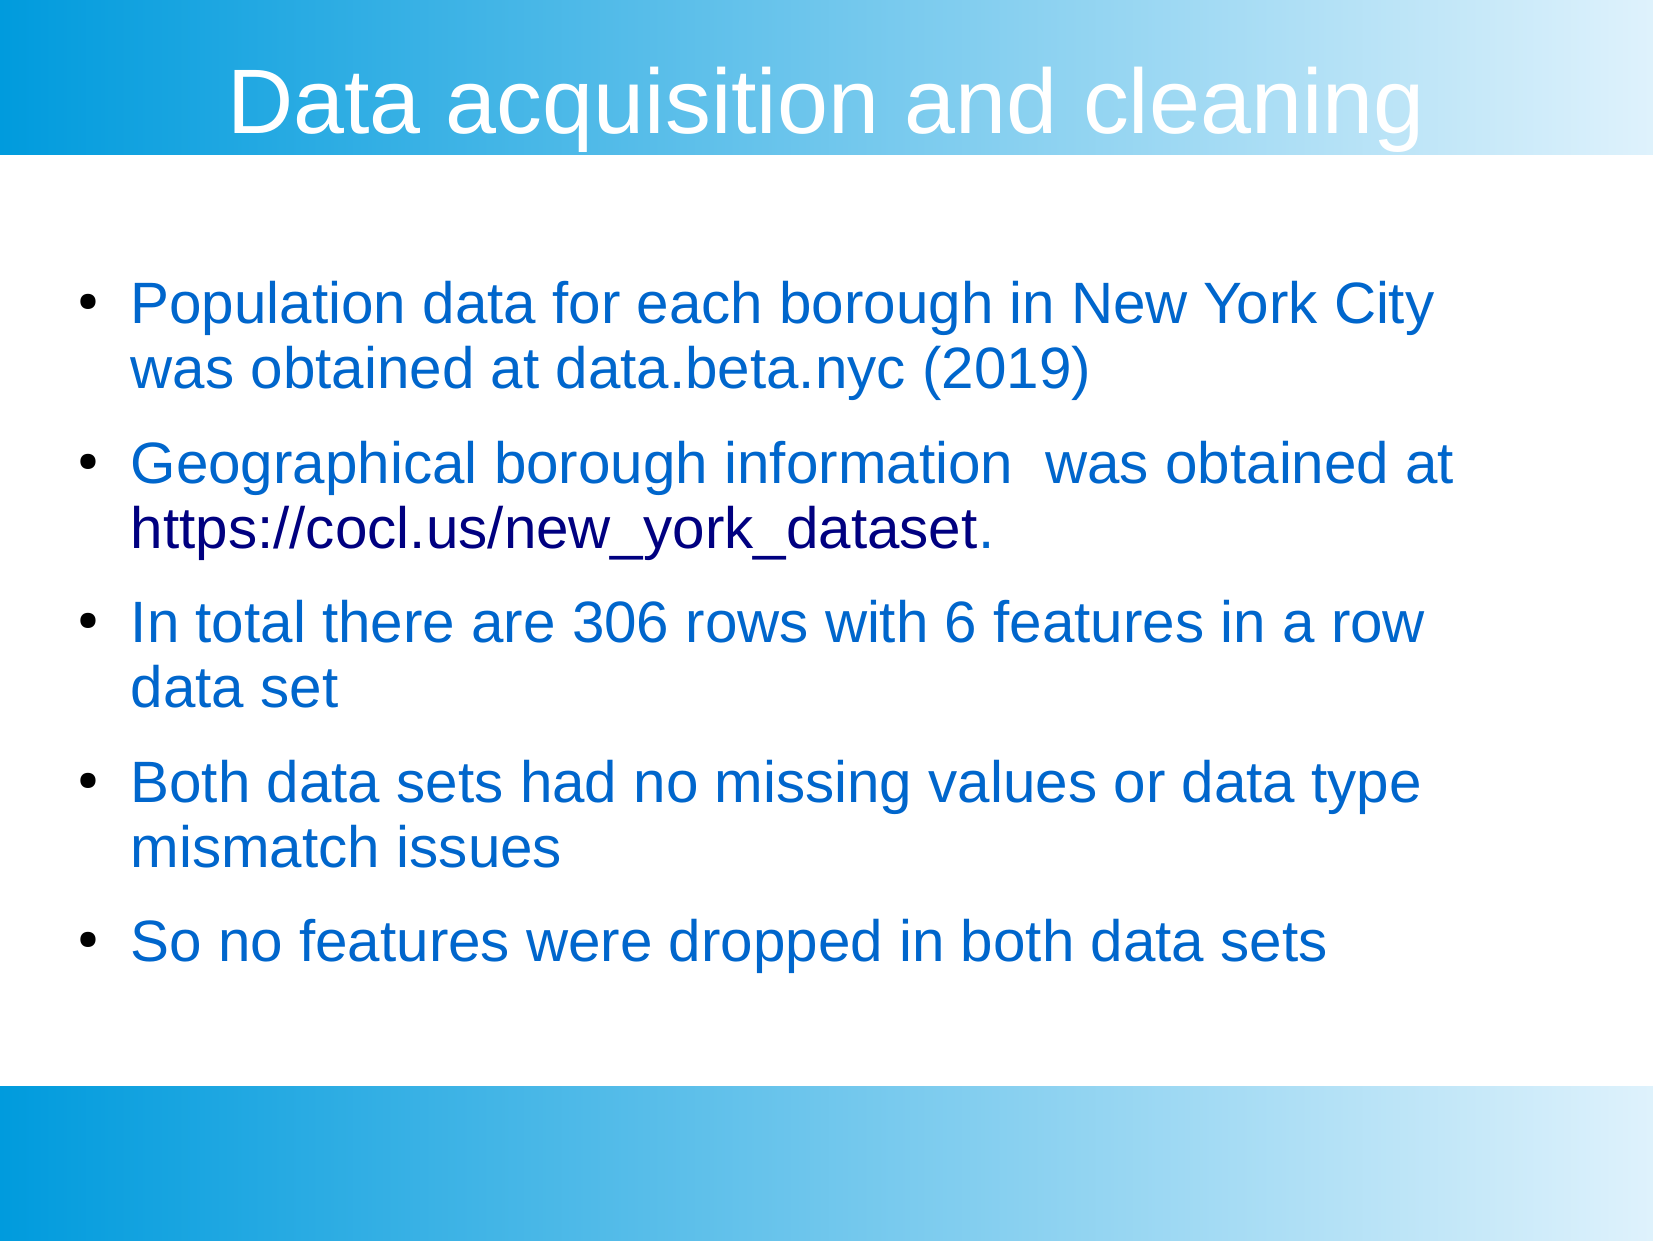

# Data acquisition and cleaning
Population data for each borough in New York City was obtained at data.beta.nyc (2019)
Geographical borough information was obtained at https://cocl.us/new_york_dataset.
In total there are 306 rows with 6 features in a row data set
Both data sets had no missing values or data type mismatch issues
So no features were dropped in both data sets